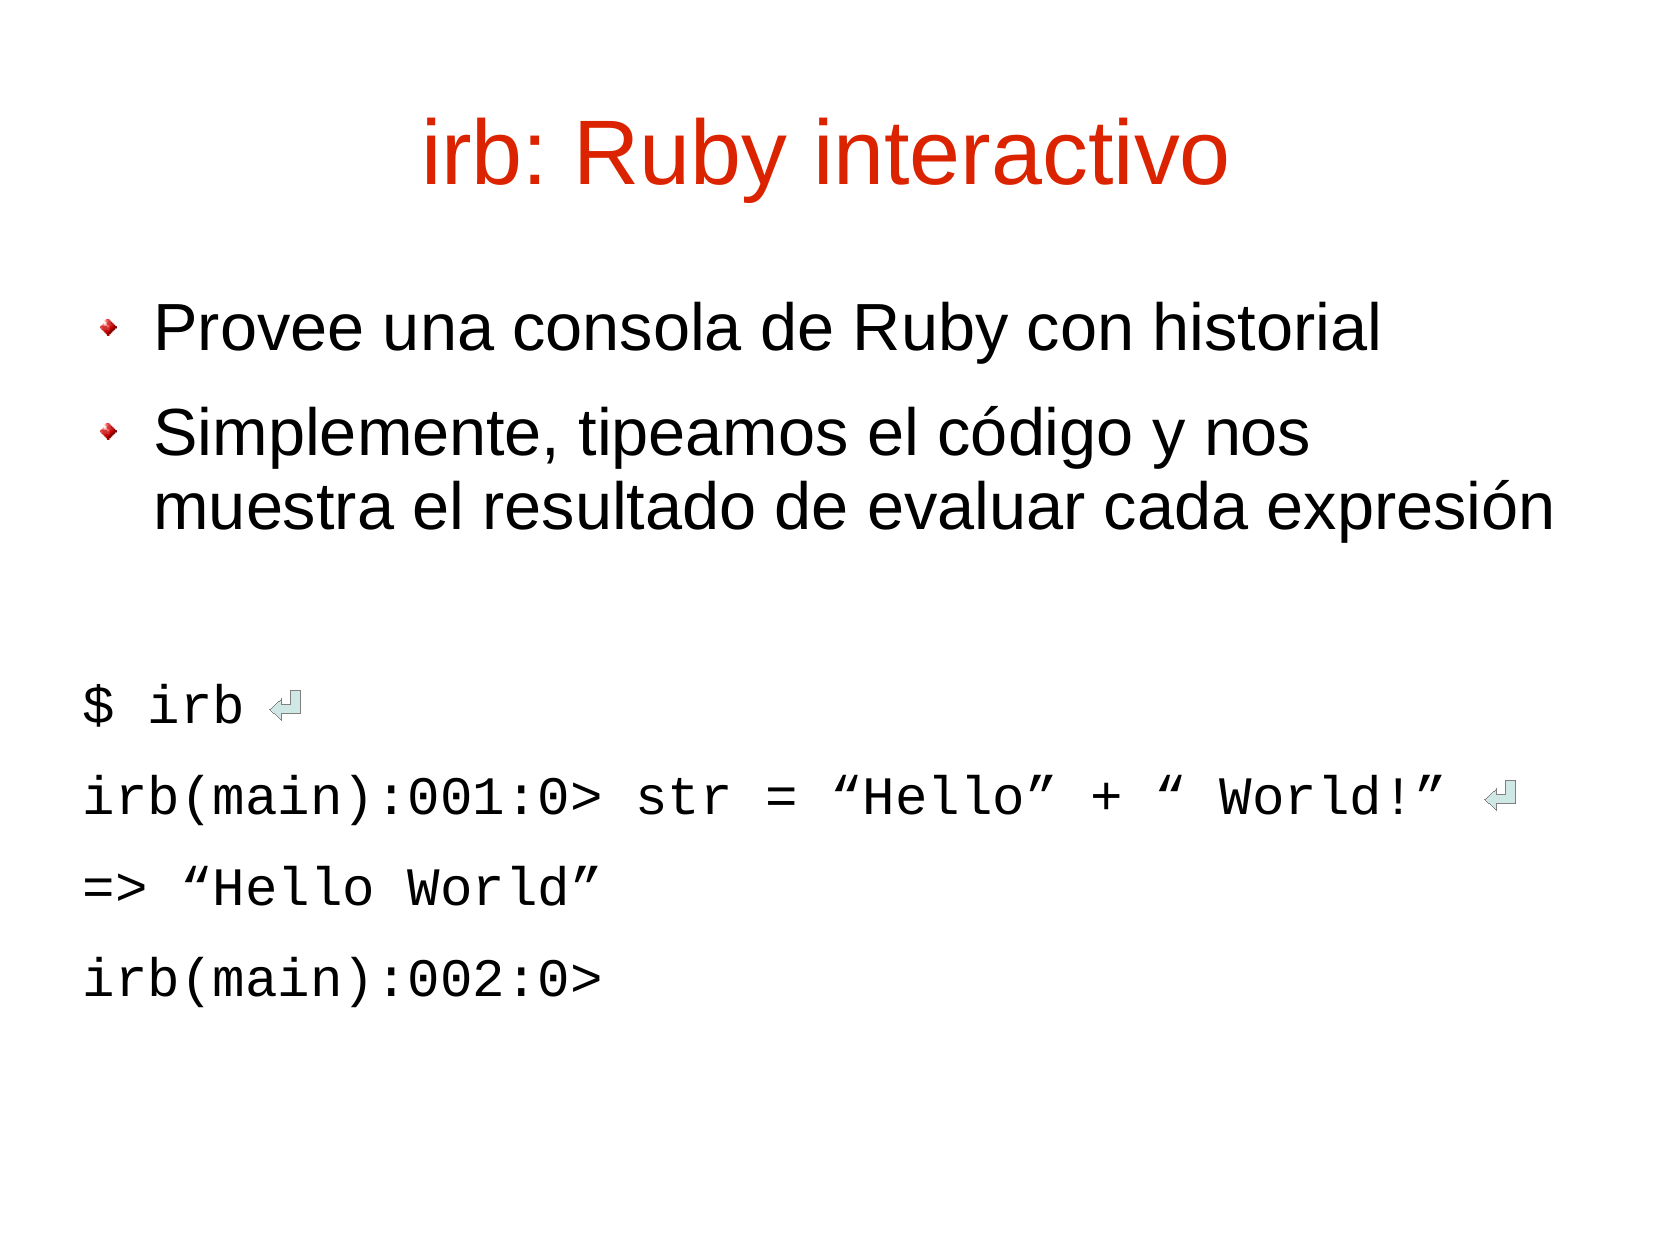

# irb: Ruby interactivo
Provee una consola de Ruby con historial
Simplemente, tipeamos el código y nos muestra el resultado de evaluar cada expresión
$ irb
irb(main):001:0> str = “Hello” + “ World!”
=> “Hello World”
irb(main):002:0>